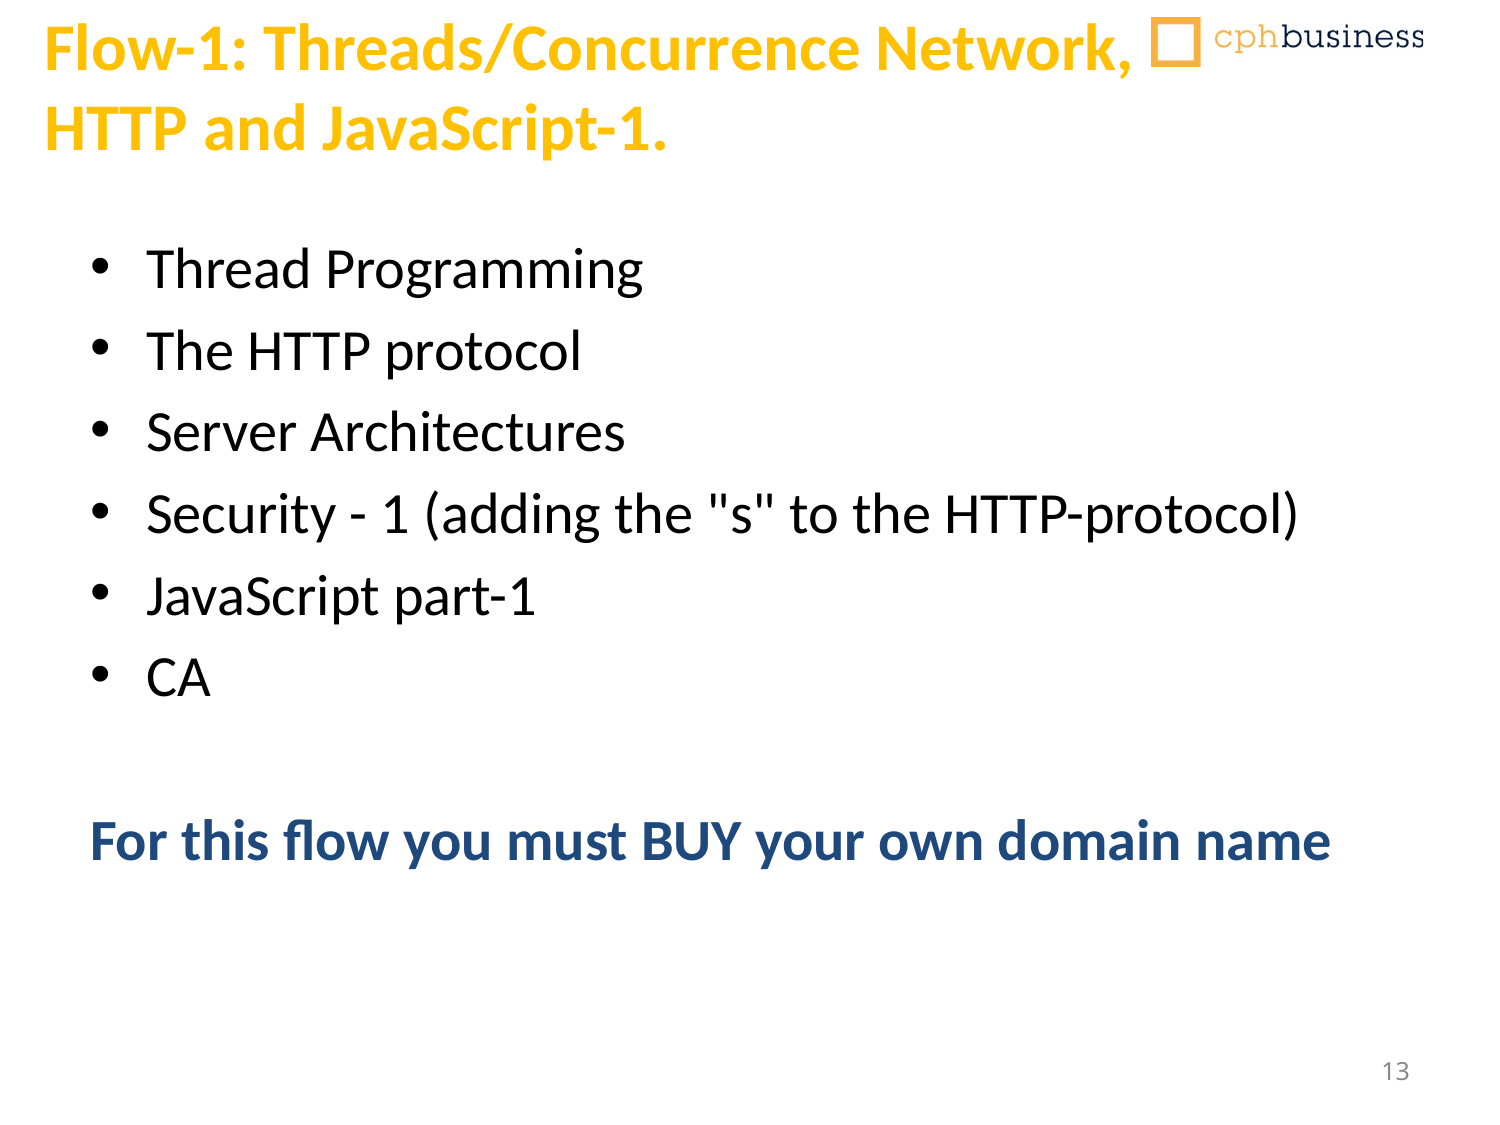

# Flow-1: Threads/Concurrence Network, HTTP and JavaScript-1.
Thread Programming
The HTTP protocol
Server Architectures
Security - 1 (adding the "s" to the HTTP-protocol)
JavaScript part-1
CA
For this flow you must BUY your own domain name